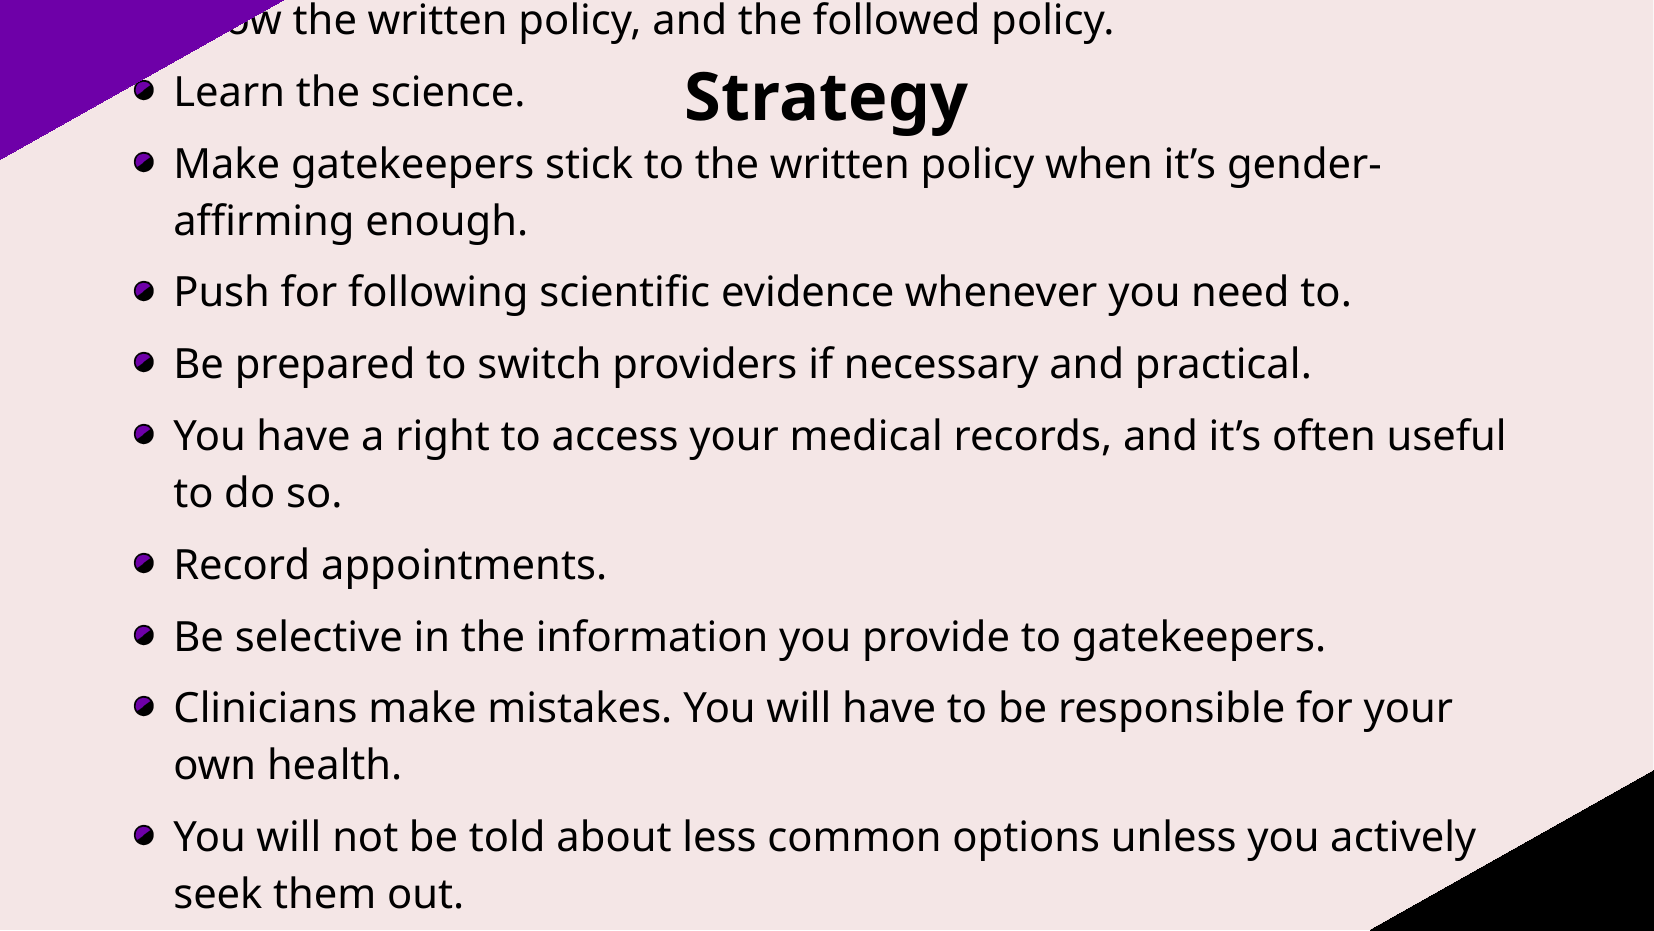

Know the written policy, and the followed policy.
Learn the science.
Make gatekeepers stick to the written policy when it’s gender-affirming enough.
Push for following scientific evidence whenever you need to.
Be prepared to switch providers if necessary and practical.
You have a right to access your medical records, and it’s often useful to do so.
Record appointments.
Be selective in the information you provide to gatekeepers.
Clinicians make mistakes. You will have to be responsible for your own health.
You will not be told about less common options unless you actively seek them out.
There’s no magic associated with medical authority.
# Strategy